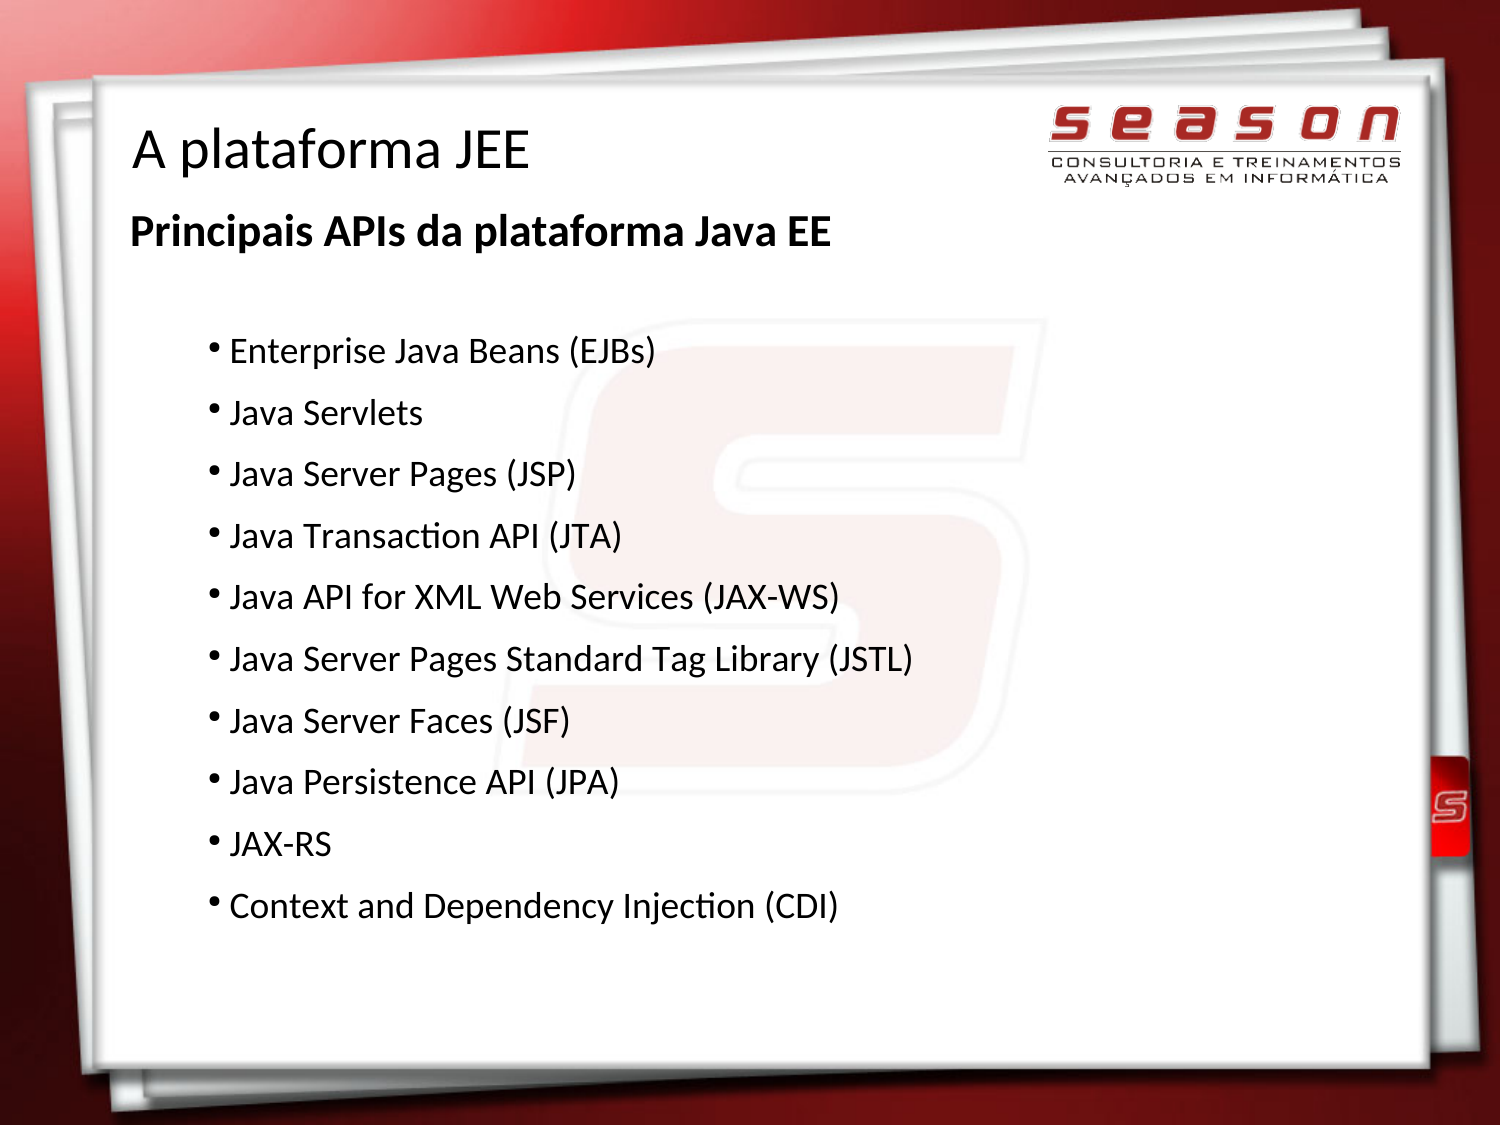

# A plataforma JEE
 Principais APIs da plataforma Java EE
 Enterprise Java Beans (EJBs)
 Java Servlets
 Java Server Pages (JSP)
 Java Transaction API (JTA)
 Java API for XML Web Services (JAX-WS)
 Java Server Pages Standard Tag Library (JSTL)
 Java Server Faces (JSF)
 Java Persistence API (JPA)
 JAX-RS
 Context and Dependency Injection (CDI)